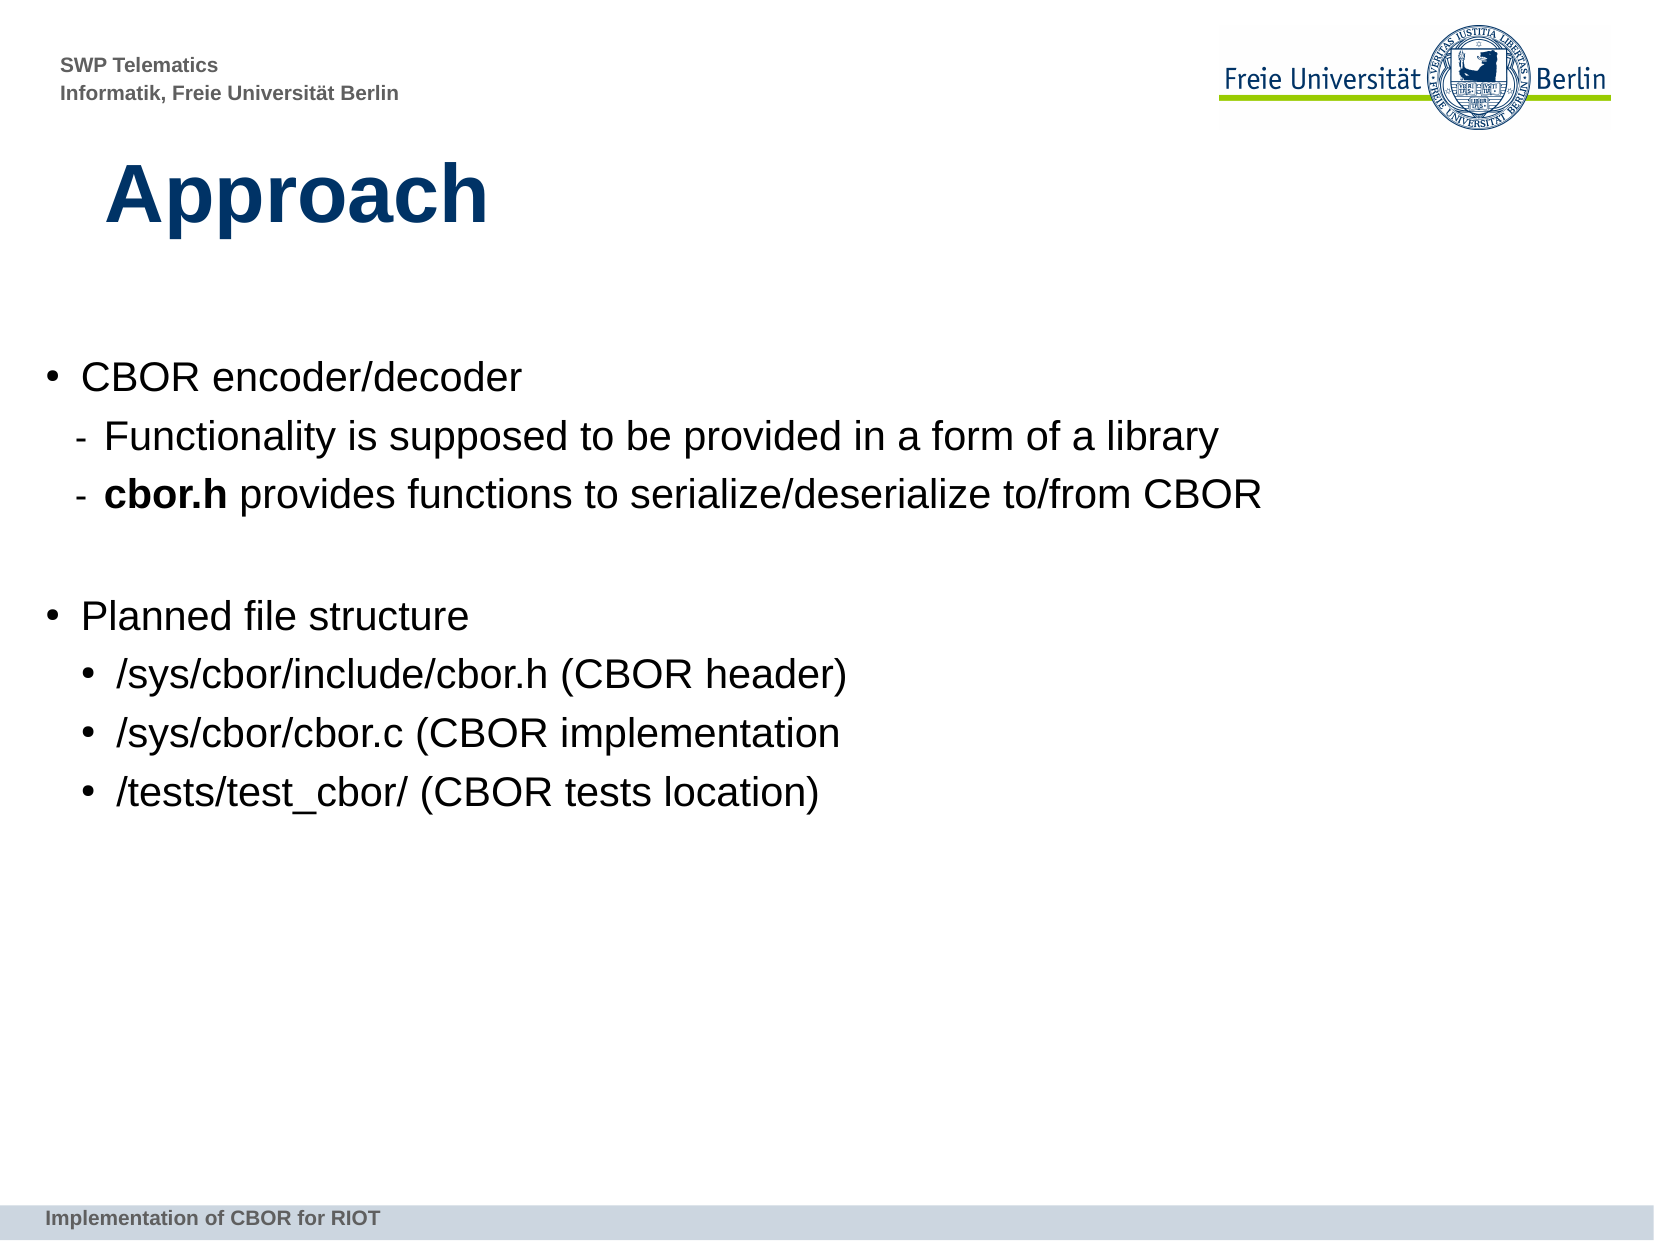

# Approach
CBOR encoder/decoder
Functionality is supposed to be provided in a form of a library
cbor.h provides functions to serialize/deserialize to/from CBOR
Planned file structure
/sys/cbor/include/cbor.h (CBOR header)
/sys/cbor/cbor.c (CBOR implementation
/tests/test_cbor/ (CBOR tests location)